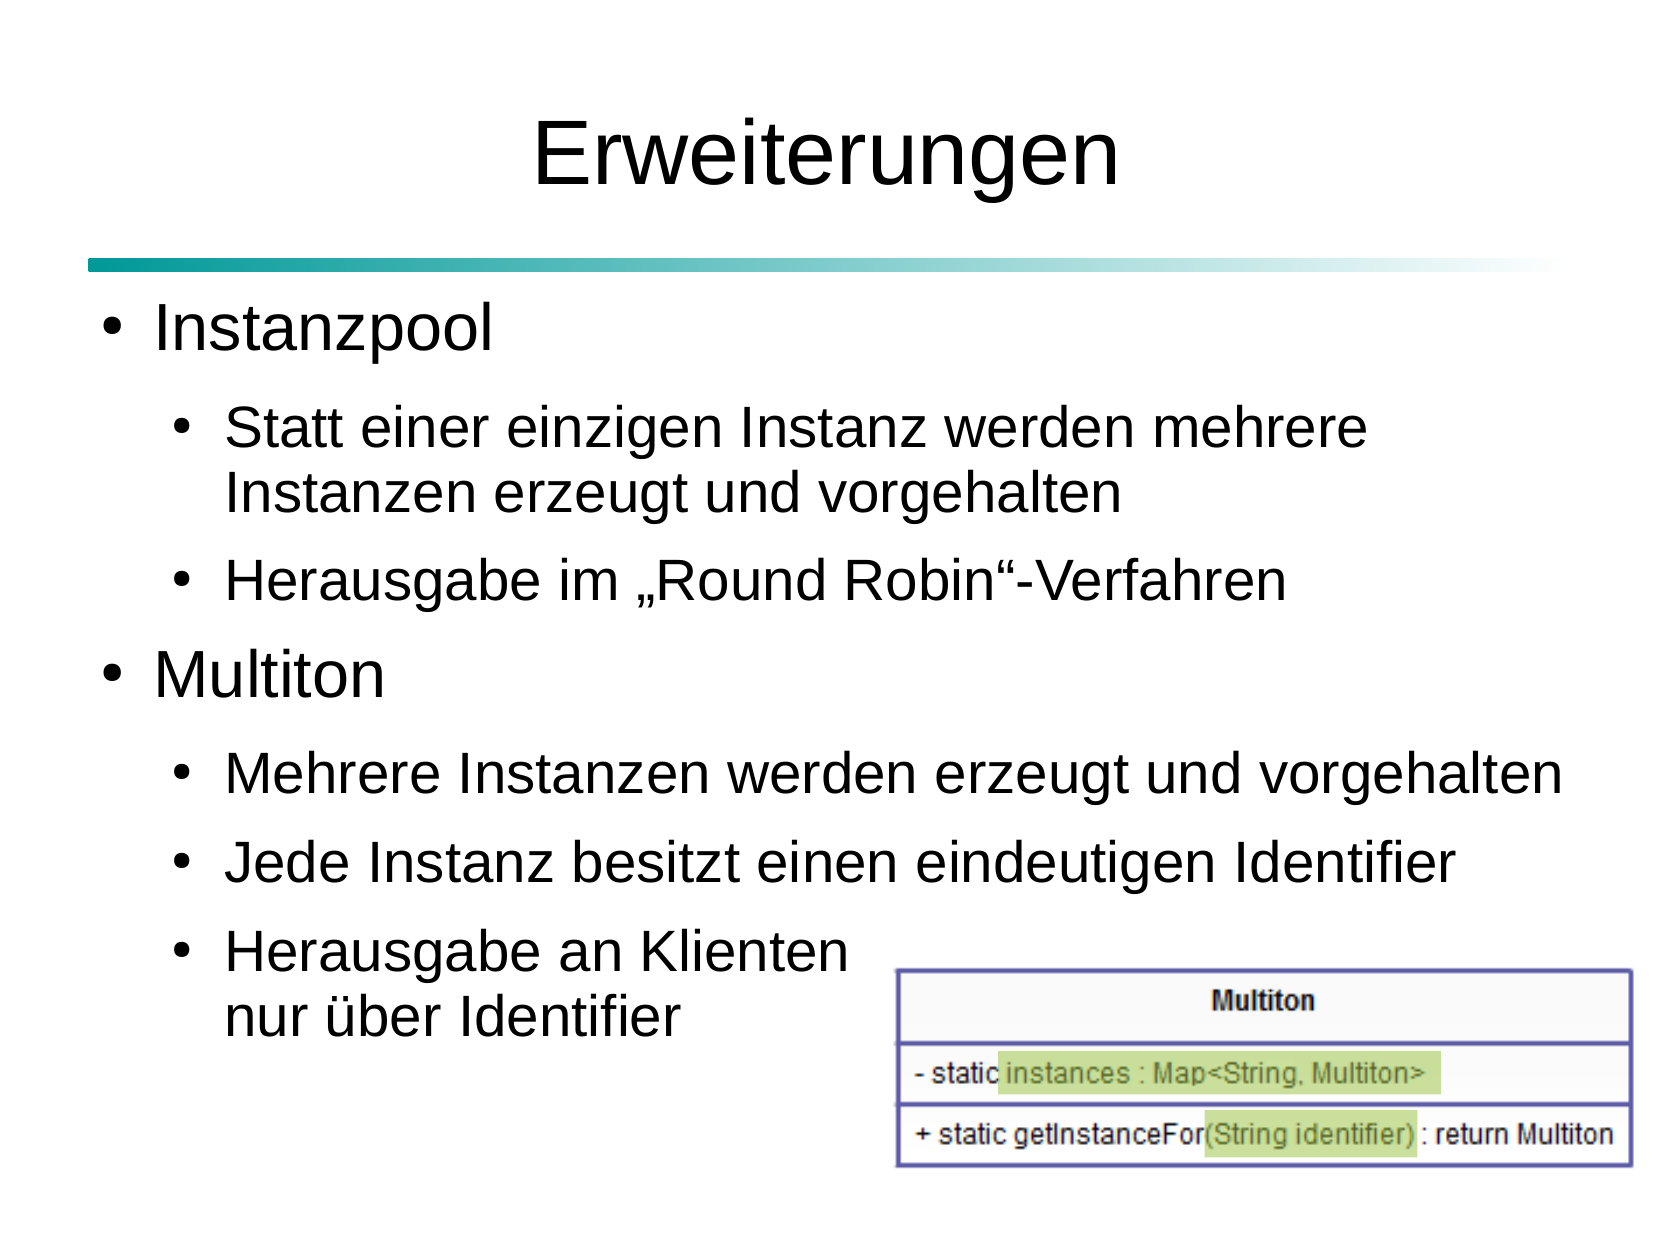

# Erweiterungen
Instanzpool
Statt einer einzigen Instanz werden mehrere Instanzen erzeugt und vorgehalten
Herausgabe im „Round Robin“-Verfahren
Multiton
Mehrere Instanzen werden erzeugt und vorgehalten
Jede Instanz besitzt einen eindeutigen Identifier
Herausgabe an Klienten
nur über Identifier